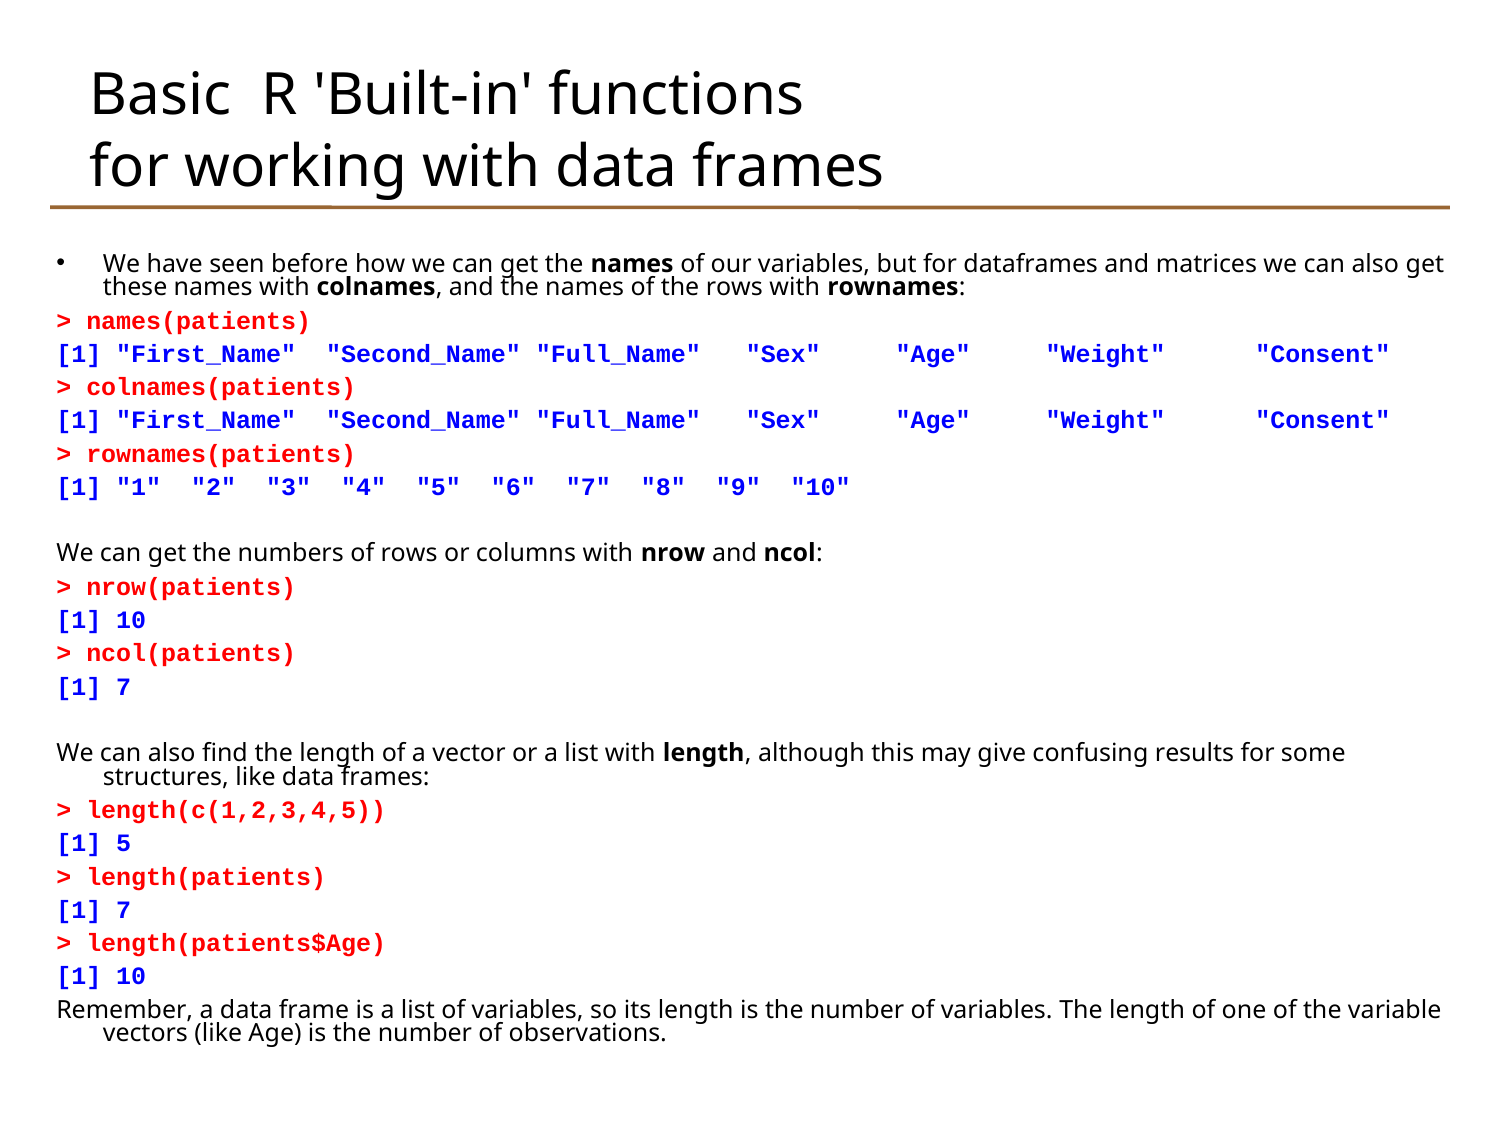

Basic R 'Built-in' functions
for working with data frames
We have seen before how we can get the names of our variables, but for dataframes and matrices we can also get these names with colnames, and the names of the rows with rownames:
> names(patients)
[1] "First_Name" "Second_Name" "Full_Name" "Sex" "Age" "Weight" "Consent"
> colnames(patients)
[1] "First_Name" "Second_Name" "Full_Name" "Sex" "Age" "Weight" "Consent"
> rownames(patients)
[1] "1" "2" "3" "4" "5" "6" "7" "8" "9" "10"
We can get the numbers of rows or columns with nrow and ncol:
> nrow(patients)
[1] 10
> ncol(patients)
[1] 7
We can also find the length of a vector or a list with length, although this may give confusing results for some structures, like data frames:
> length(c(1,2,3,4,5))
[1] 5
> length(patients)
[1] 7
> length(patients$Age)
[1] 10
Remember, a data frame is a list of variables, so its length is the number of variables. The length of one of the variable vectors (like Age) is the number of observations.